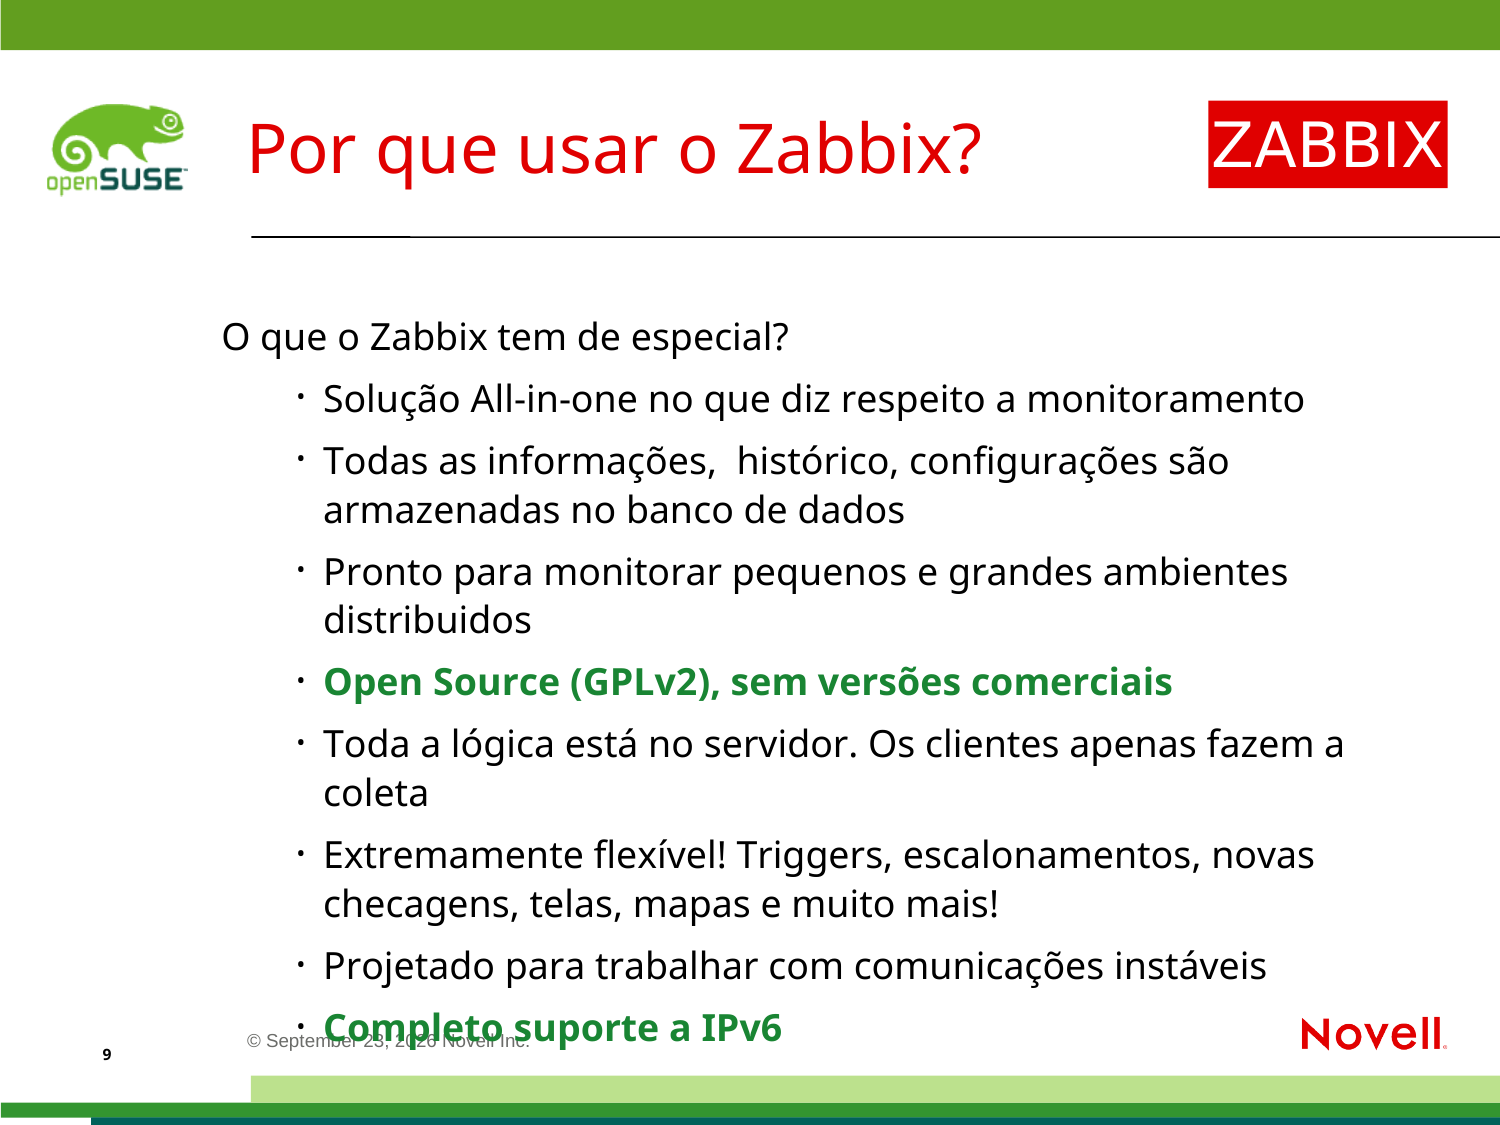

# Por que usar o Zabbix?
ZABBIX
O que o Zabbix tem de especial?
Solução All-in-one no que diz respeito a monitoramento
Todas as informações, histórico, configurações são armazenadas no banco de dados
Pronto para monitorar pequenos e grandes ambientes distribuidos
Open Source (GPLv2), sem versões comerciais
Toda a lógica está no servidor. Os clientes apenas fazem a coleta
Extremamente flexível! Triggers, escalonamentos, novas checagens, telas, mapas e muito mais!
Projetado para trabalhar com comunicações instáveis
Completo suporte a IPv6